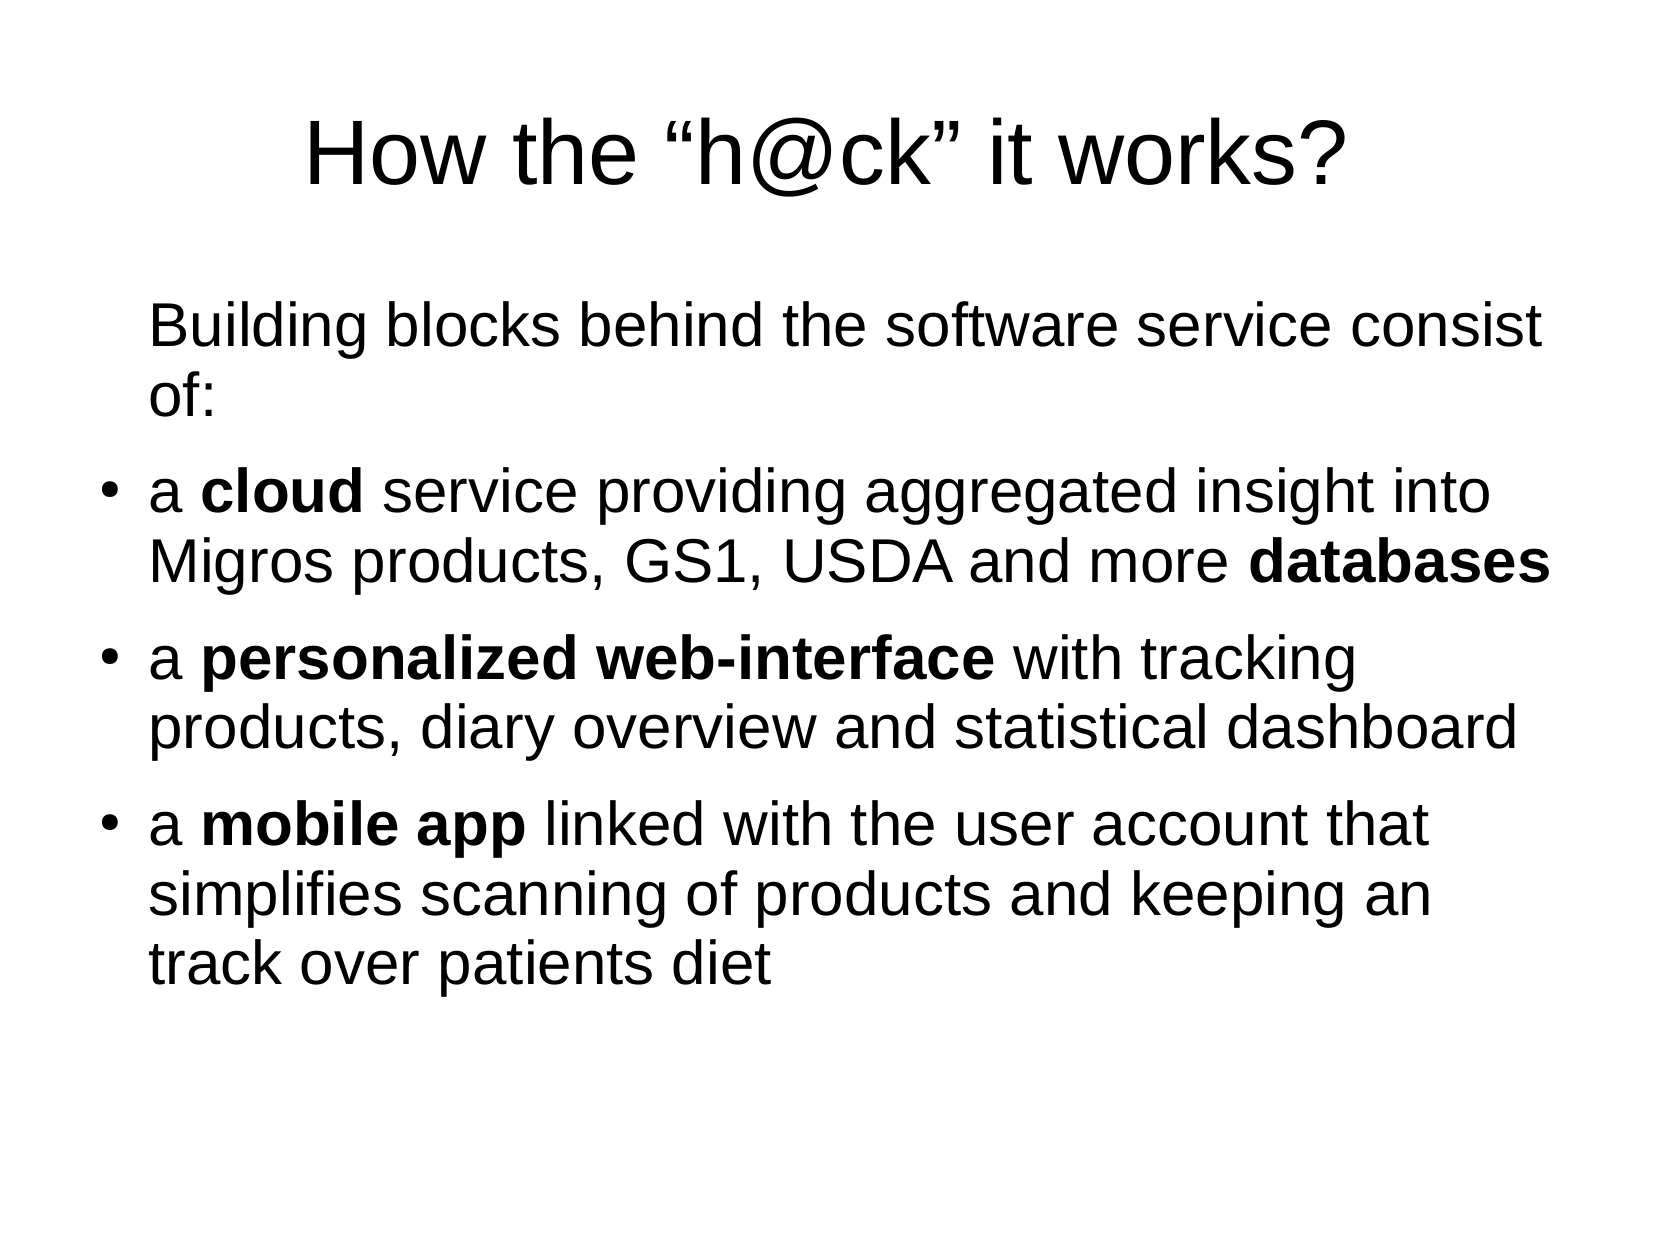

# How the “h@ck” it works?
Building blocks behind the software service consist of:
a cloud service providing aggregated insight into Migros products, GS1, USDA and more databases
a personalized web-interface with tracking products, diary overview and statistical dashboard
a mobile app linked with the user account that simplifies scanning of products and keeping an track over patients diet